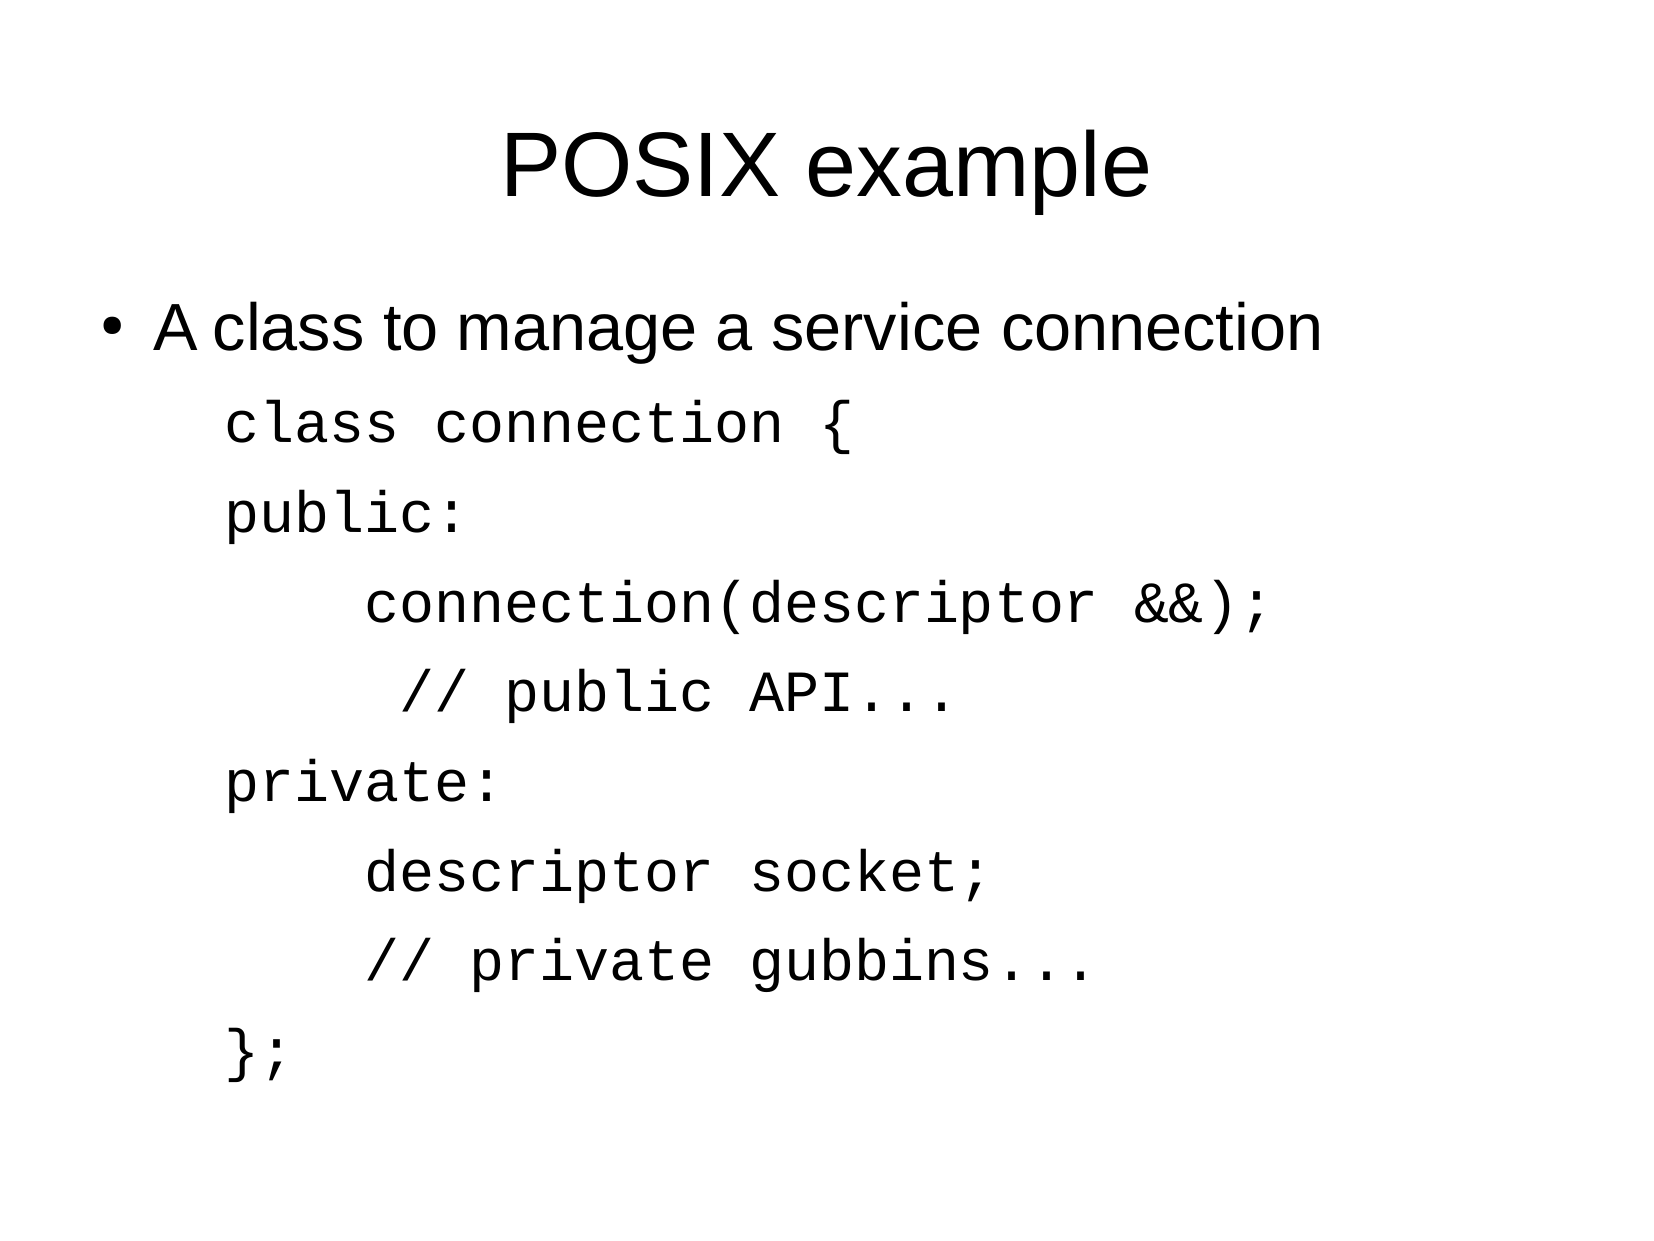

# POSIX example
A class to manage a service connection
class connection {
public:
 connection(descriptor &&);
 // public API...
private:
 descriptor socket;
 // private gubbins...
};